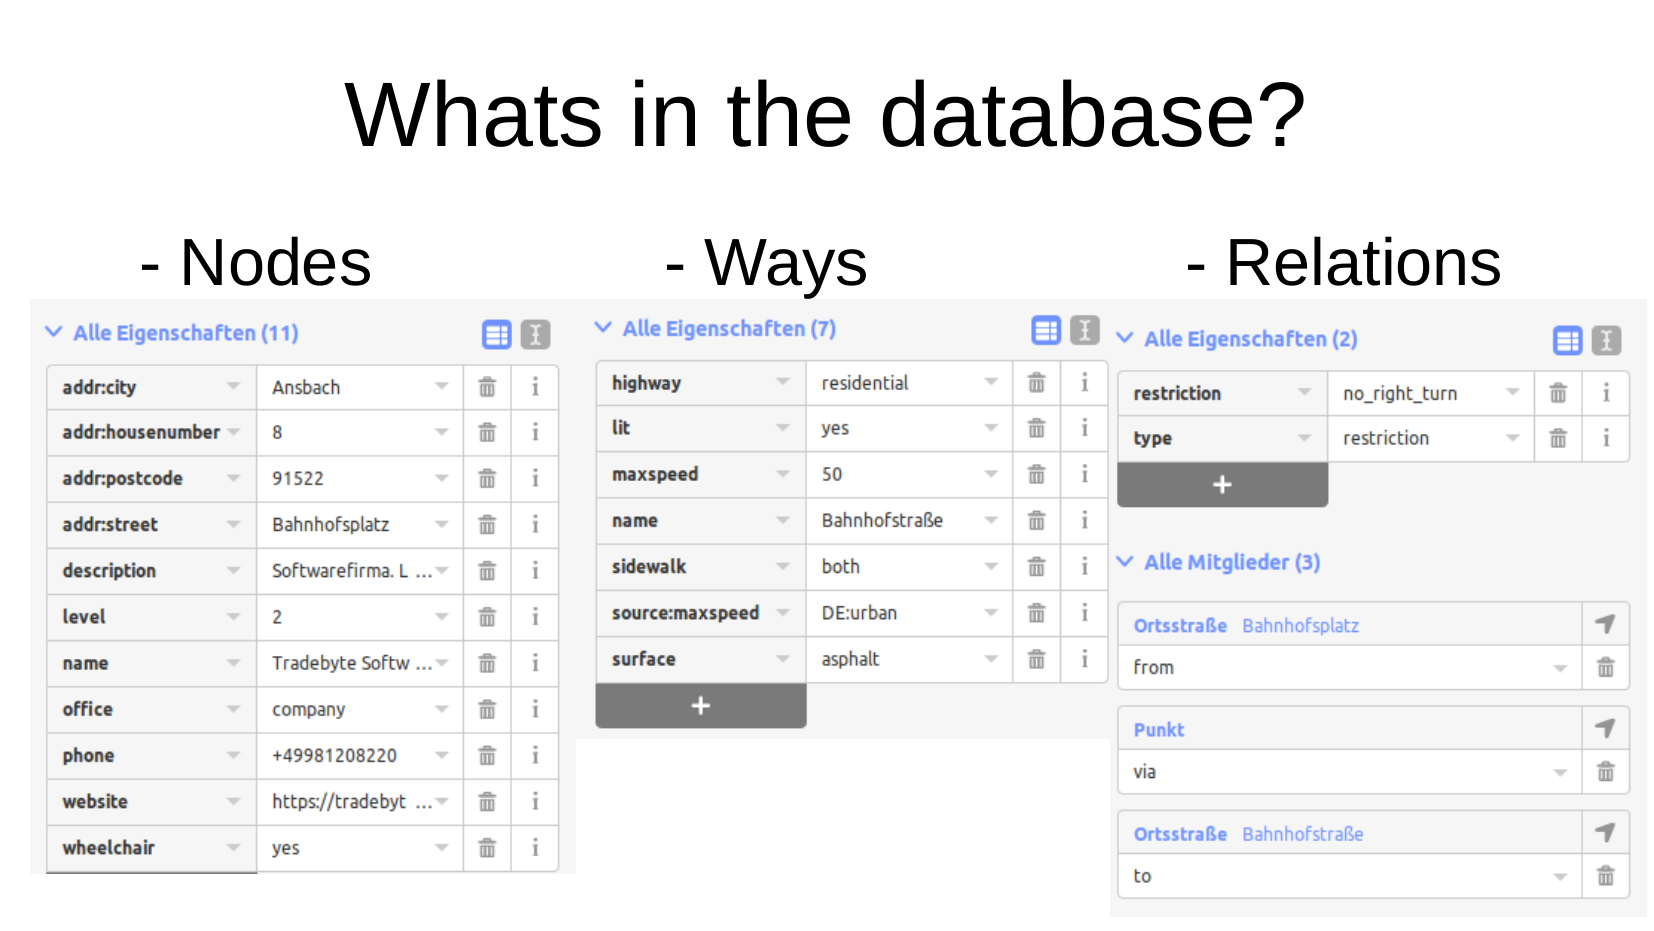

# Whats in the database?
- Relations
- Nodes
- Ways